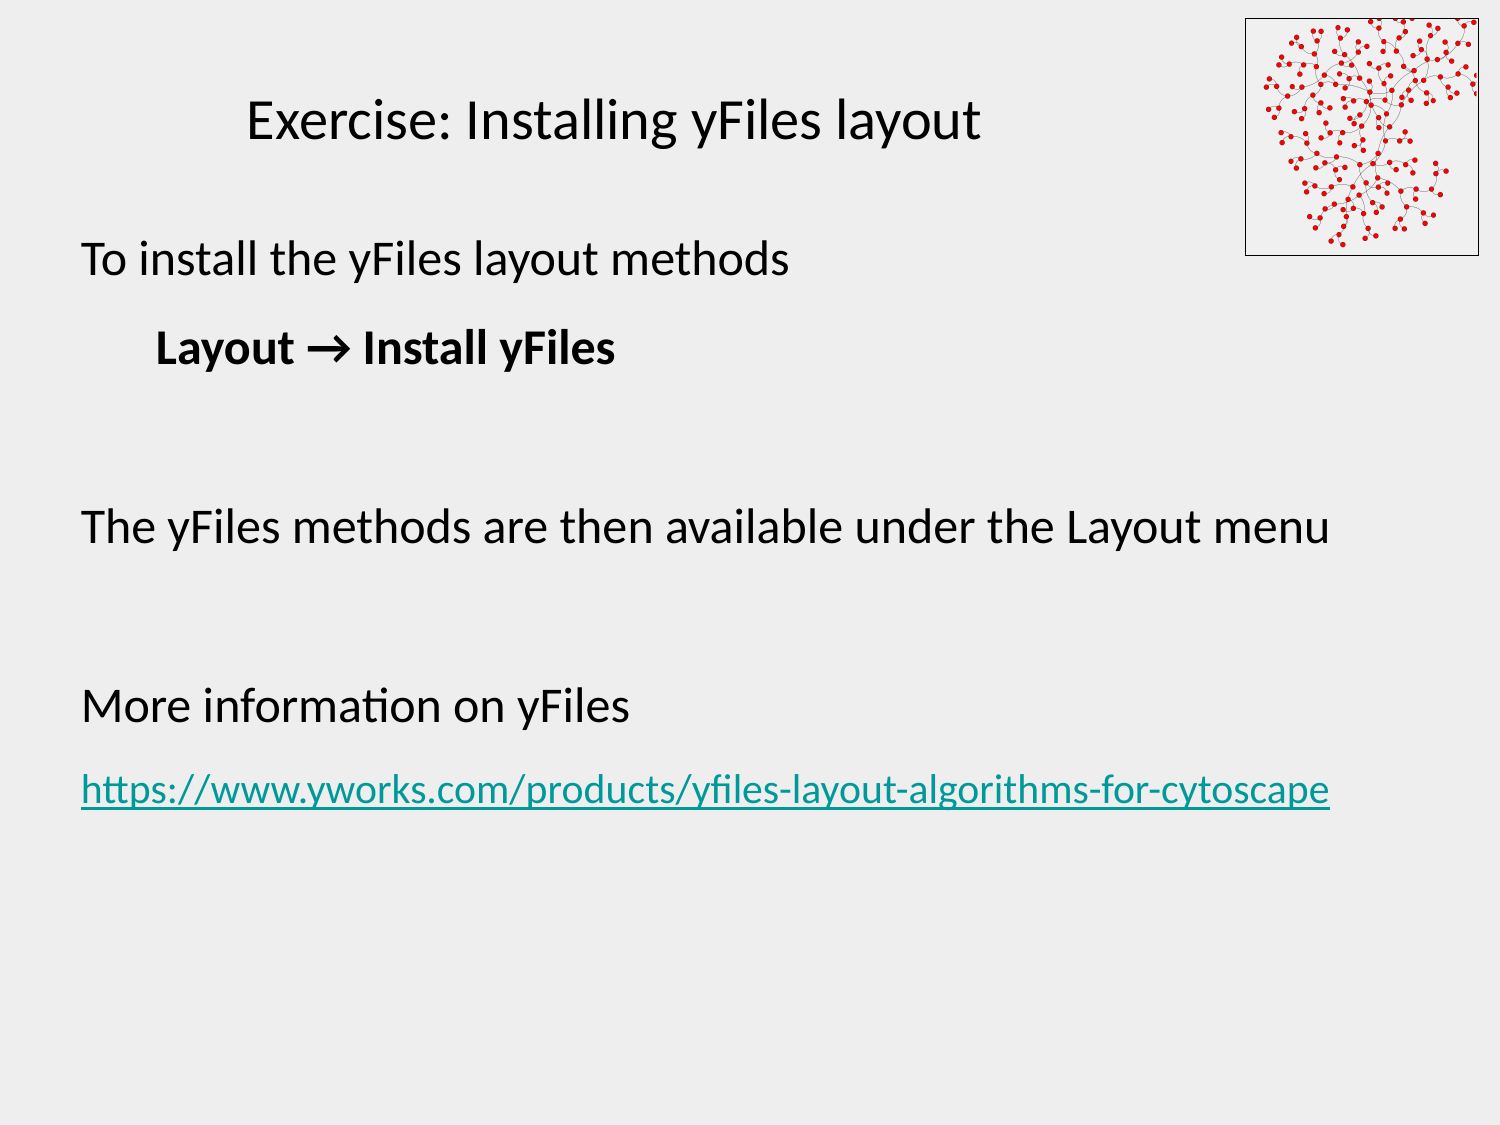

Exercise: Installing yFiles layout
To install the yFiles layout methods
	Layout → Install yFiles
The yFiles methods are then available under the Layout menu
More information on yFiles
https://www.yworks.com/products/yfiles-layout-algorithms-for-cytoscape